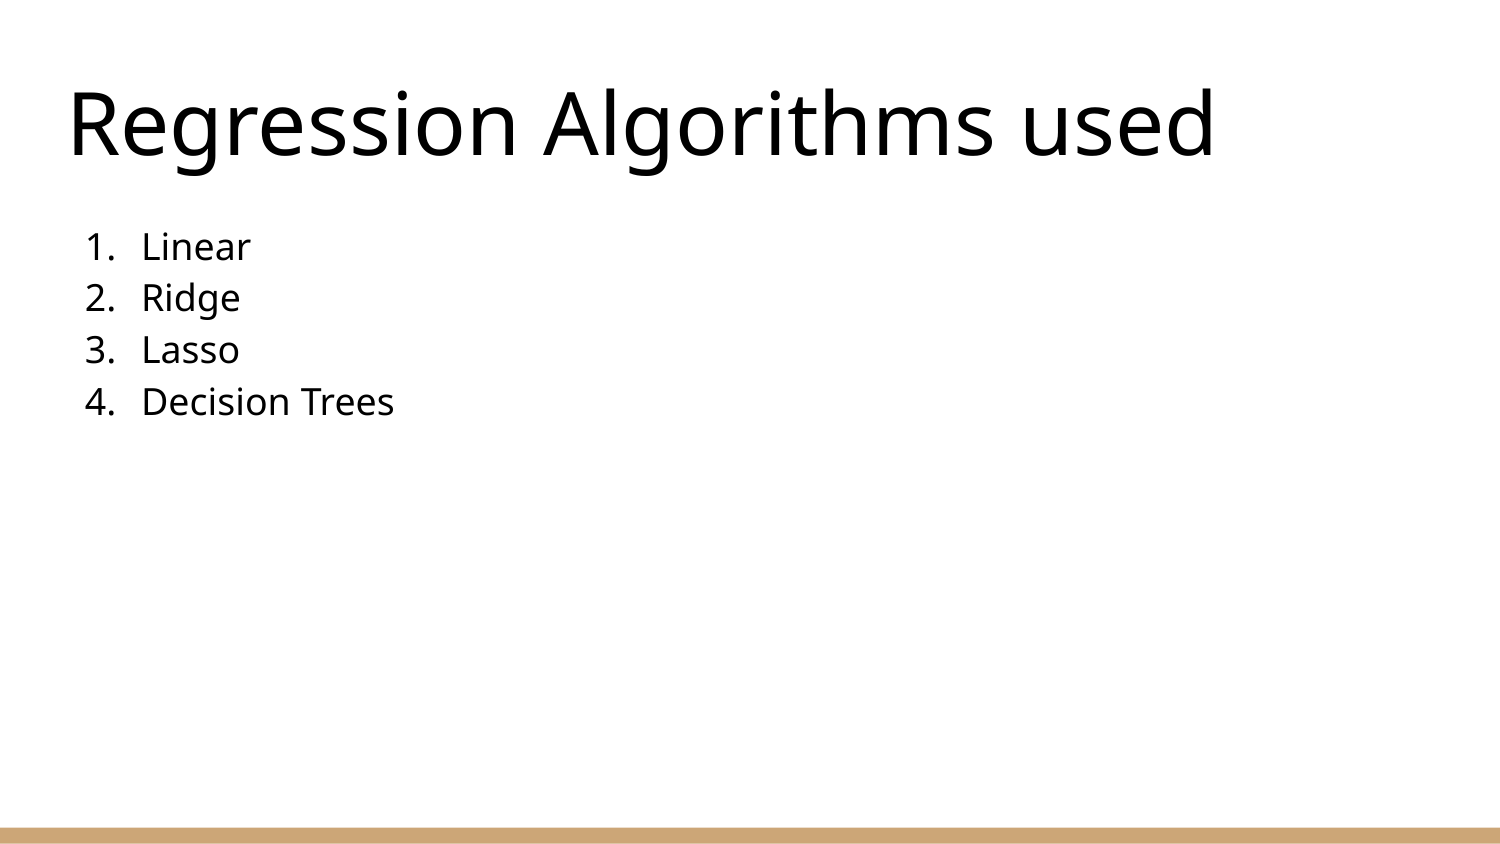

# Regression Algorithms used
Linear
Ridge
Lasso
Decision Trees